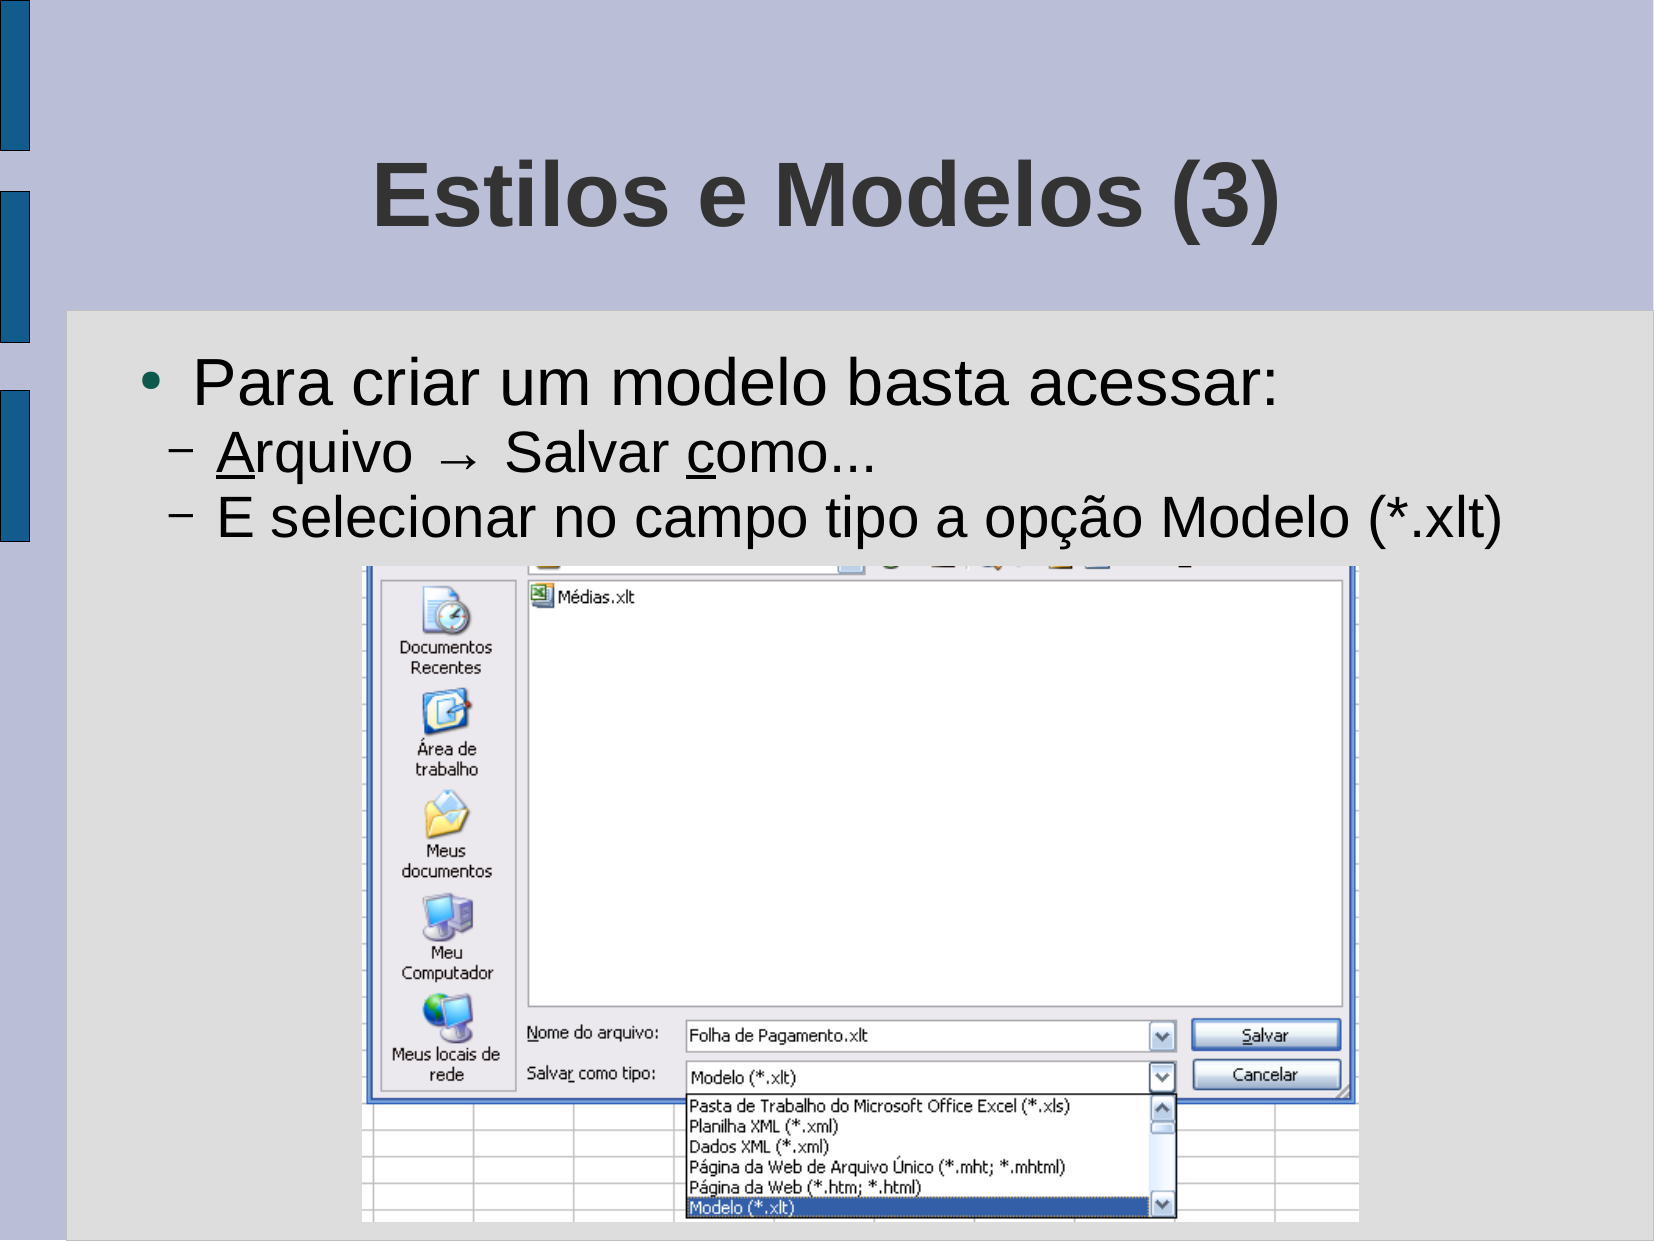

# Estilos e Modelos (3)
Para criar um modelo basta acessar:
Arquivo → Salvar como...
E selecionar no campo tipo a opção Modelo (*.xlt)